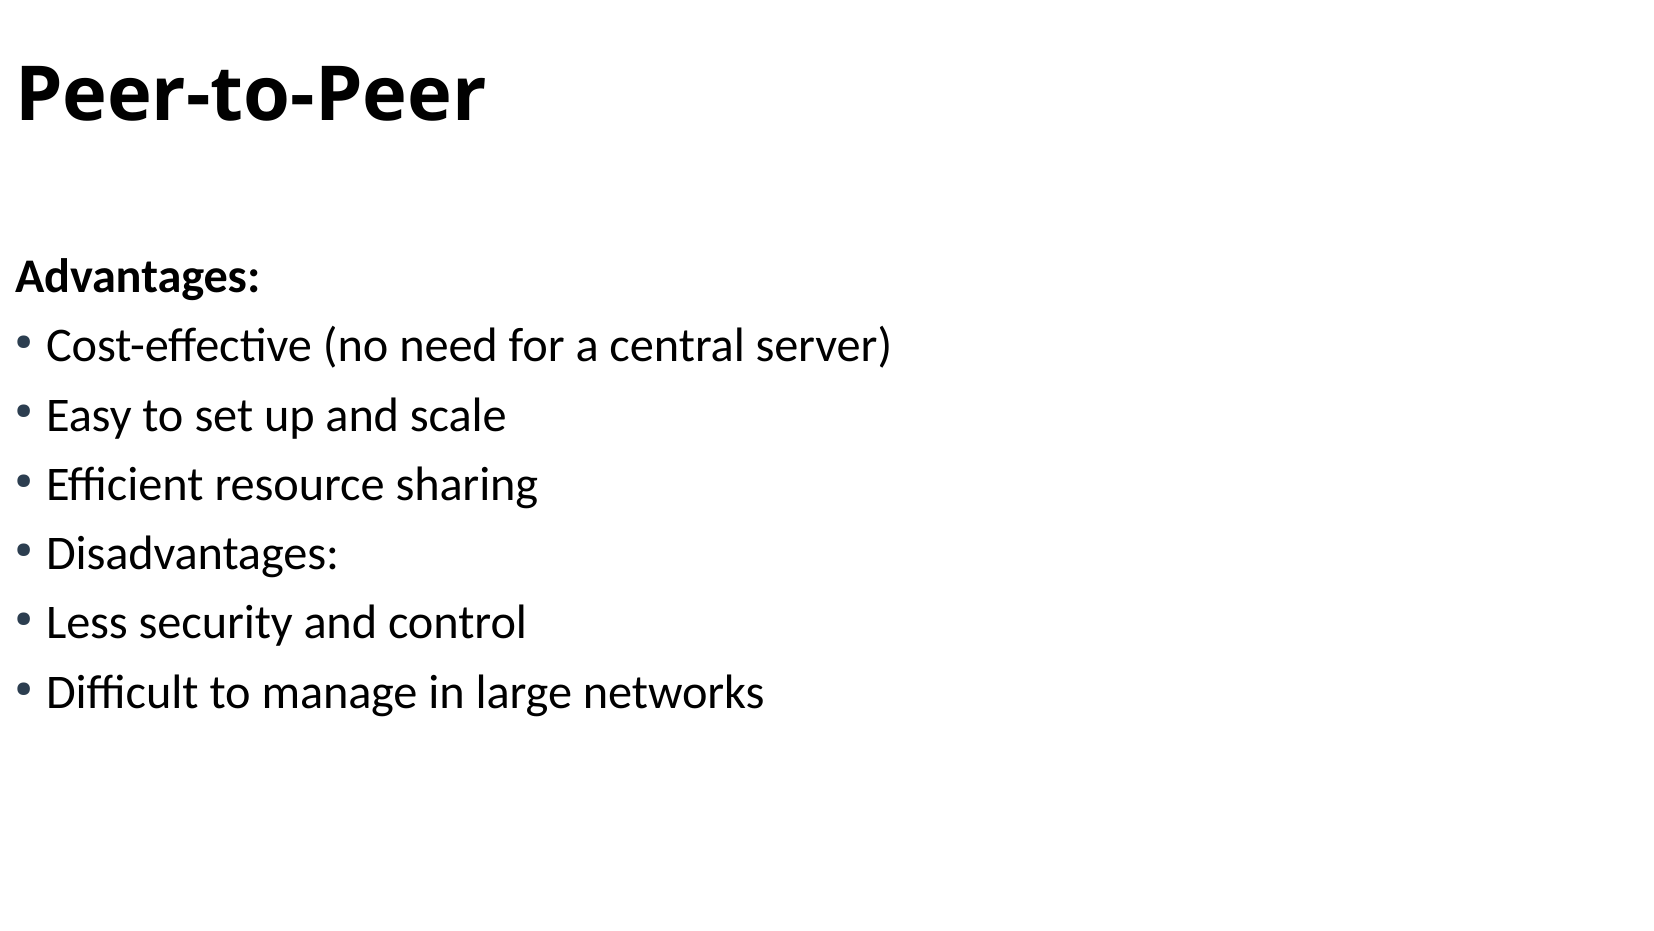

# Peer-to-Peer
Advantages:
Cost-effective (no need for a central server)
Easy to set up and scale
Efficient resource sharing
Disadvantages:
Less security and control
Difficult to manage in large networks